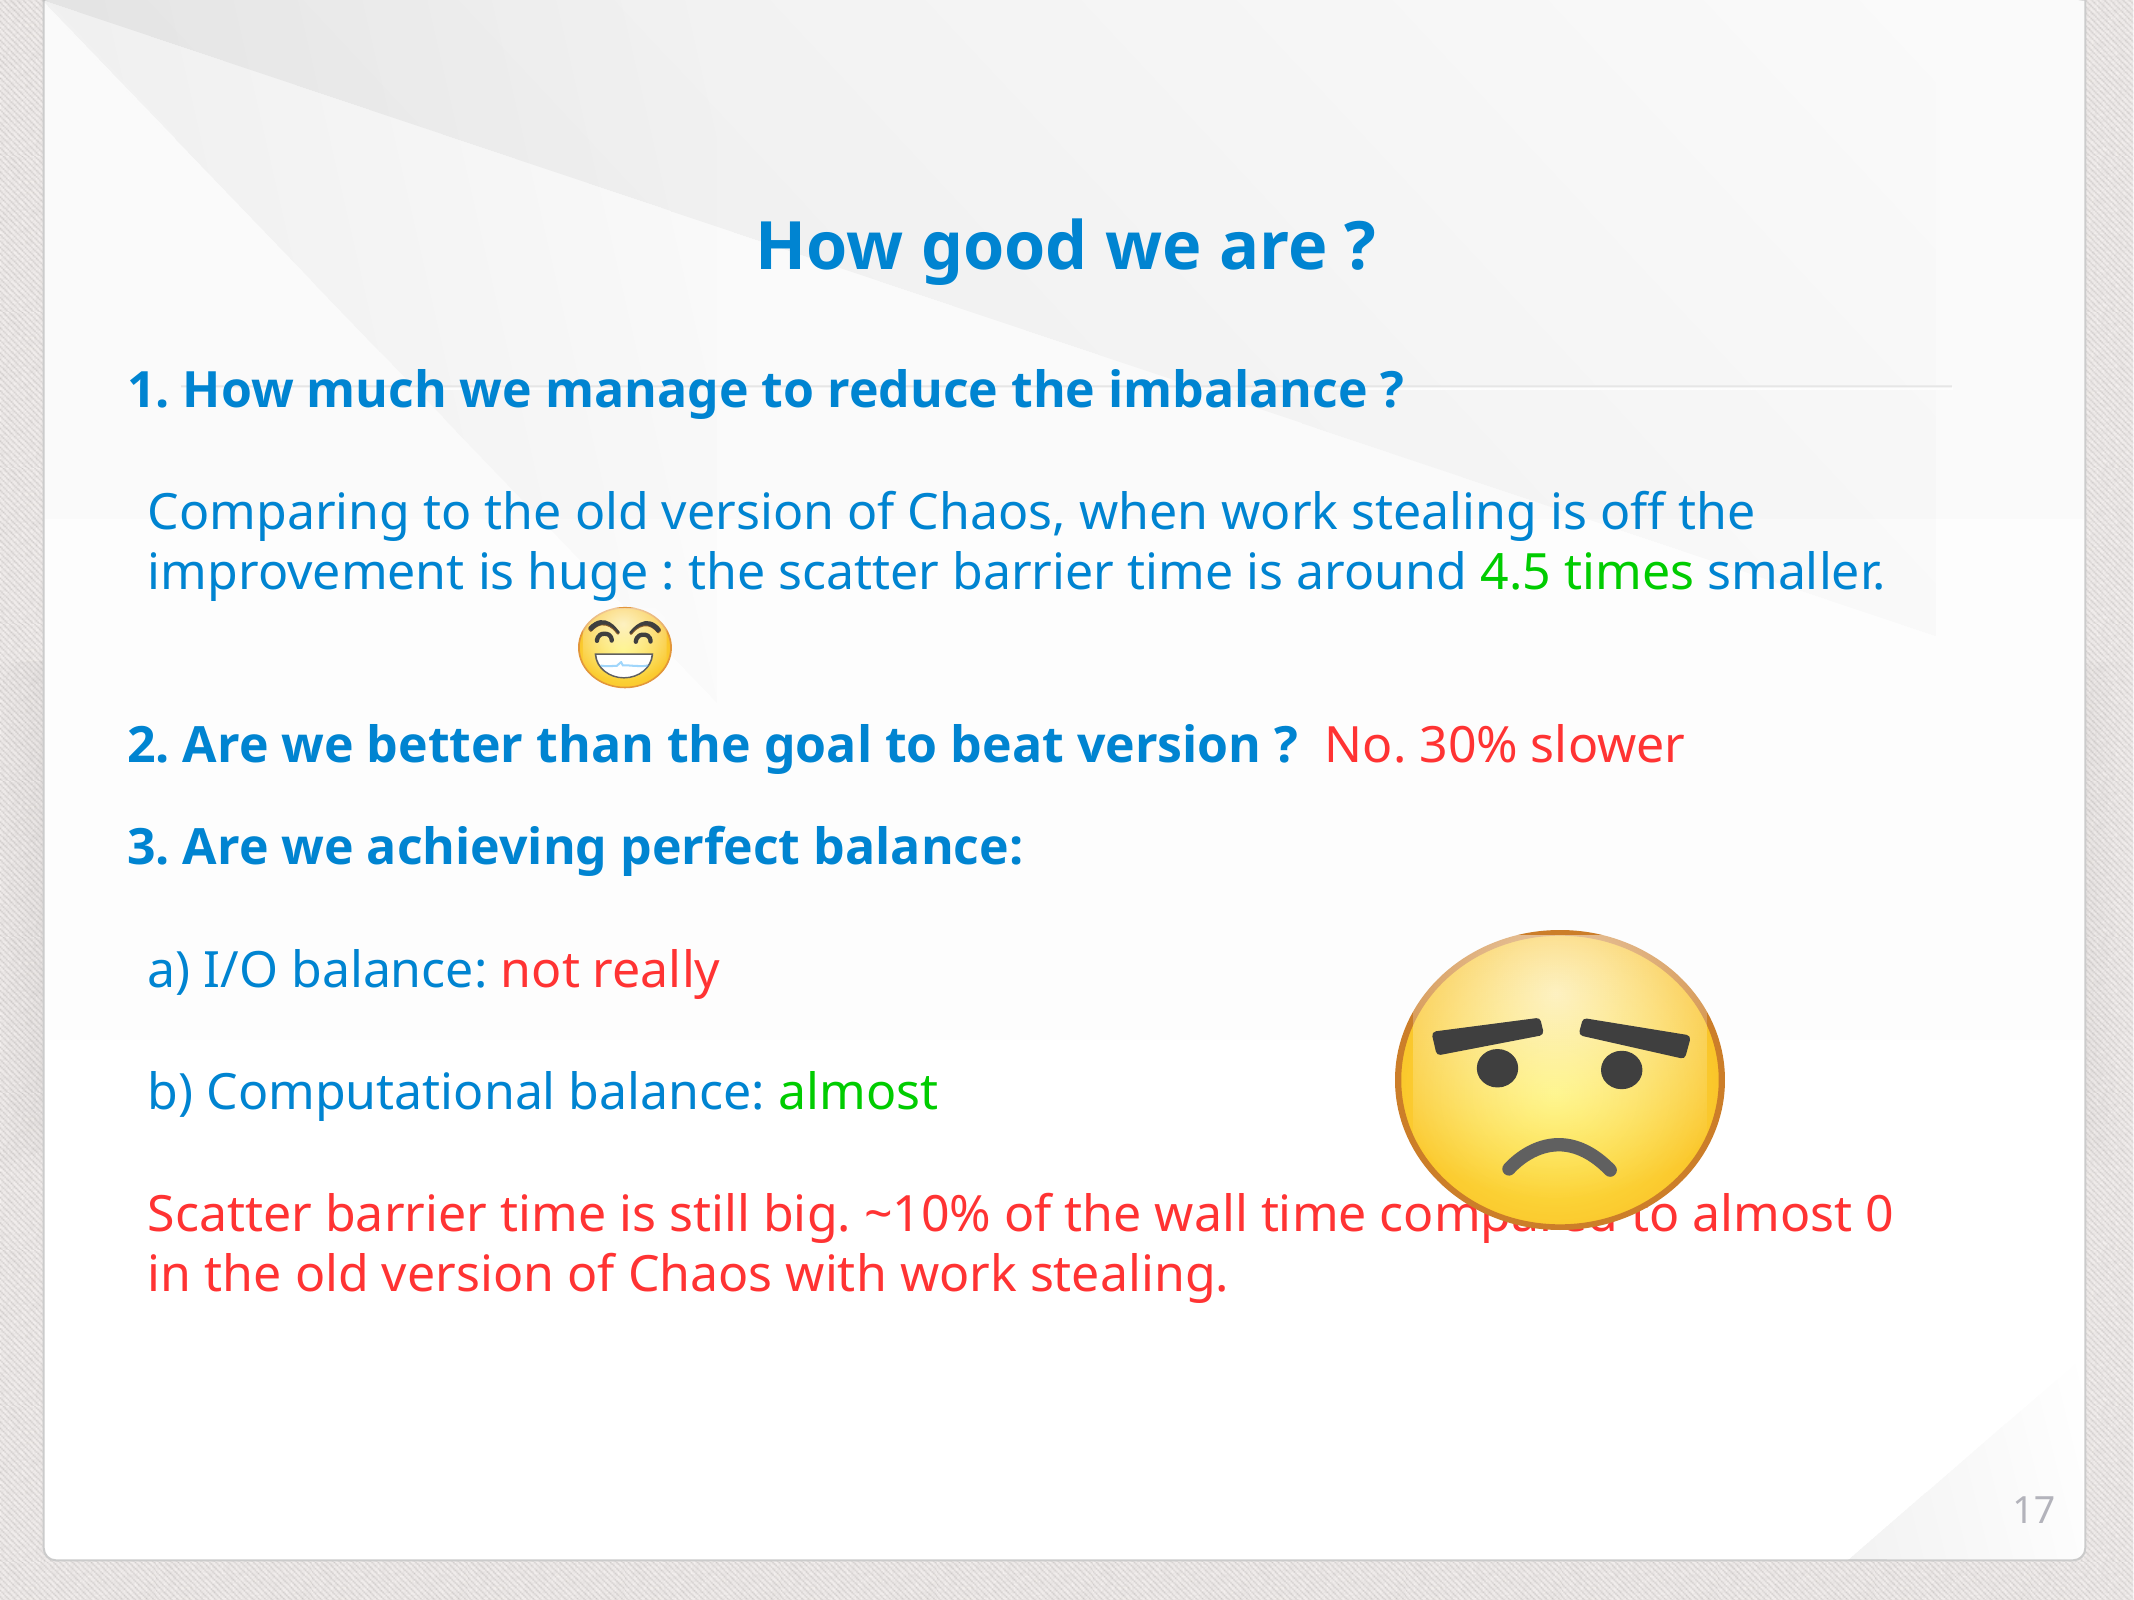

# How good we are ?
 1. How much we manage to reduce the imbalance ?
Comparing to the old version of Chaos, when work stealing is off the improvement is huge : the scatter barrier time is around 4.5 times smaller.
 2. Are we better than the goal to beat version ? No. 30% slower
 3. Are we achieving perfect balance:
a) I/O balance: not really
b) Computational balance: almost
Scatter barrier time is still big. ~10% of the wall time compared to almost 0 in the old version of Chaos with work stealing.